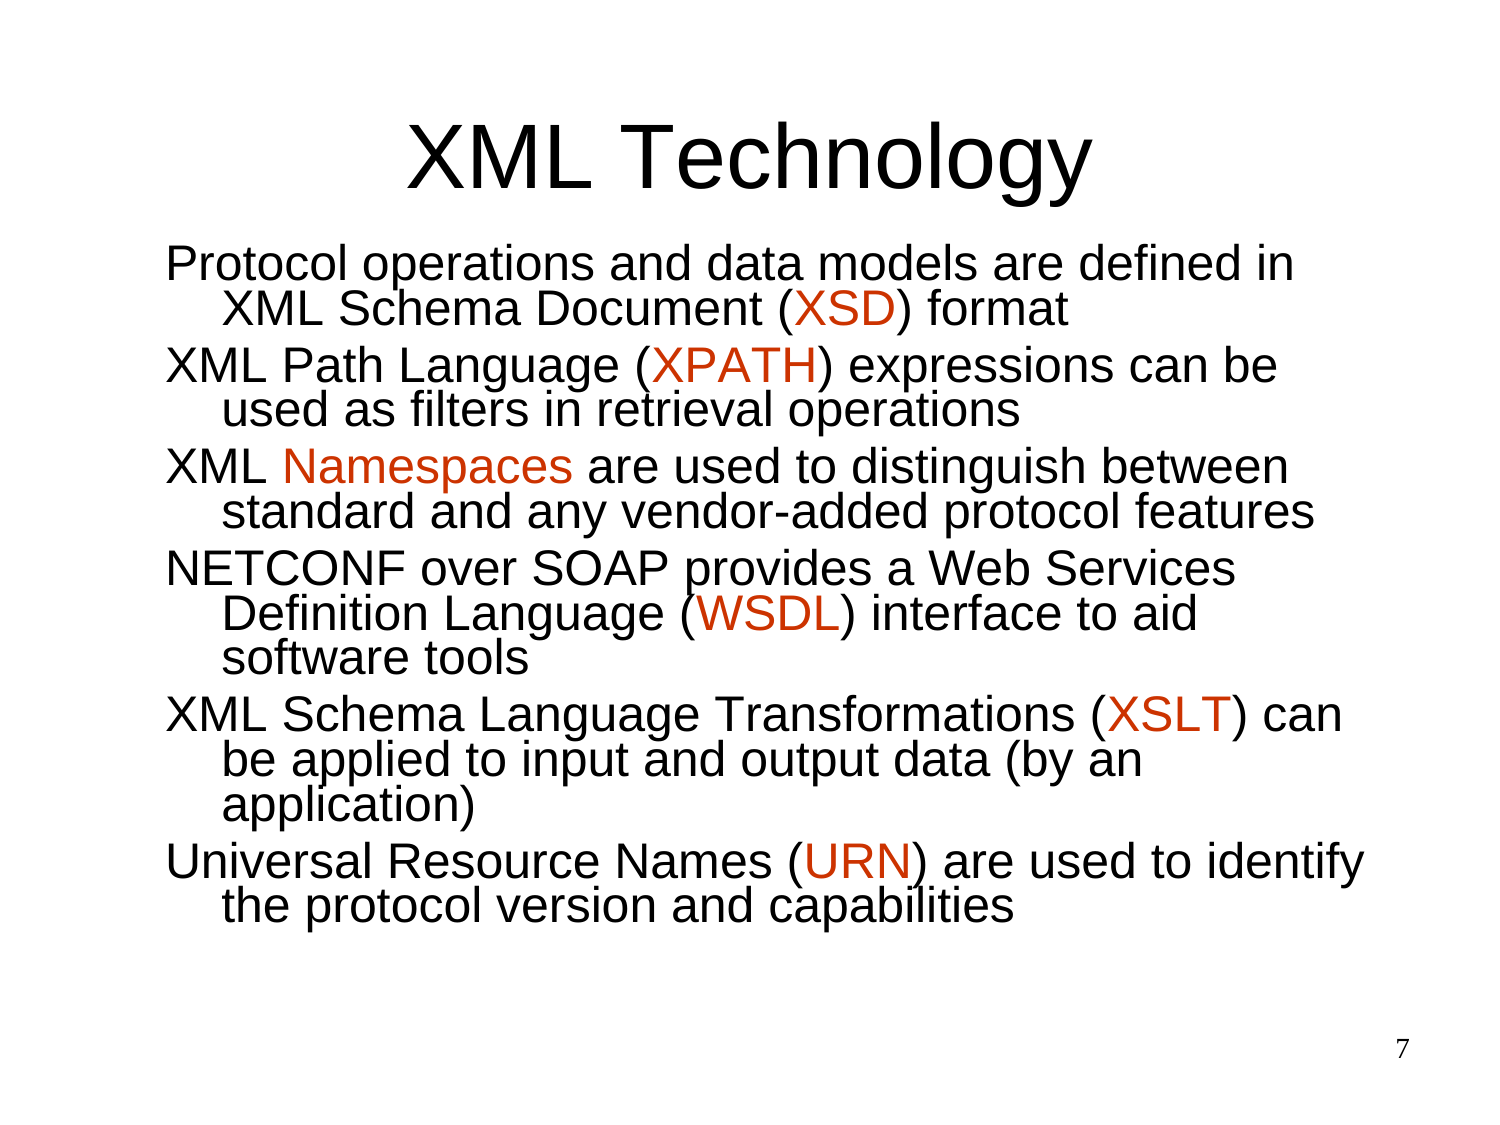

# XML Technology
Protocol operations and data models are defined in XML Schema Document (XSD) format
XML Path Language (XPATH) expressions can be used as filters in retrieval operations
XML Namespaces are used to distinguish between standard and any vendor-added protocol features
NETCONF over SOAP provides a Web Services Definition Language (WSDL) interface to aid software tools
XML Schema Language Transformations (XSLT) can be applied to input and output data (by an application)
Universal Resource Names (URN) are used to identify the protocol version and capabilities
7